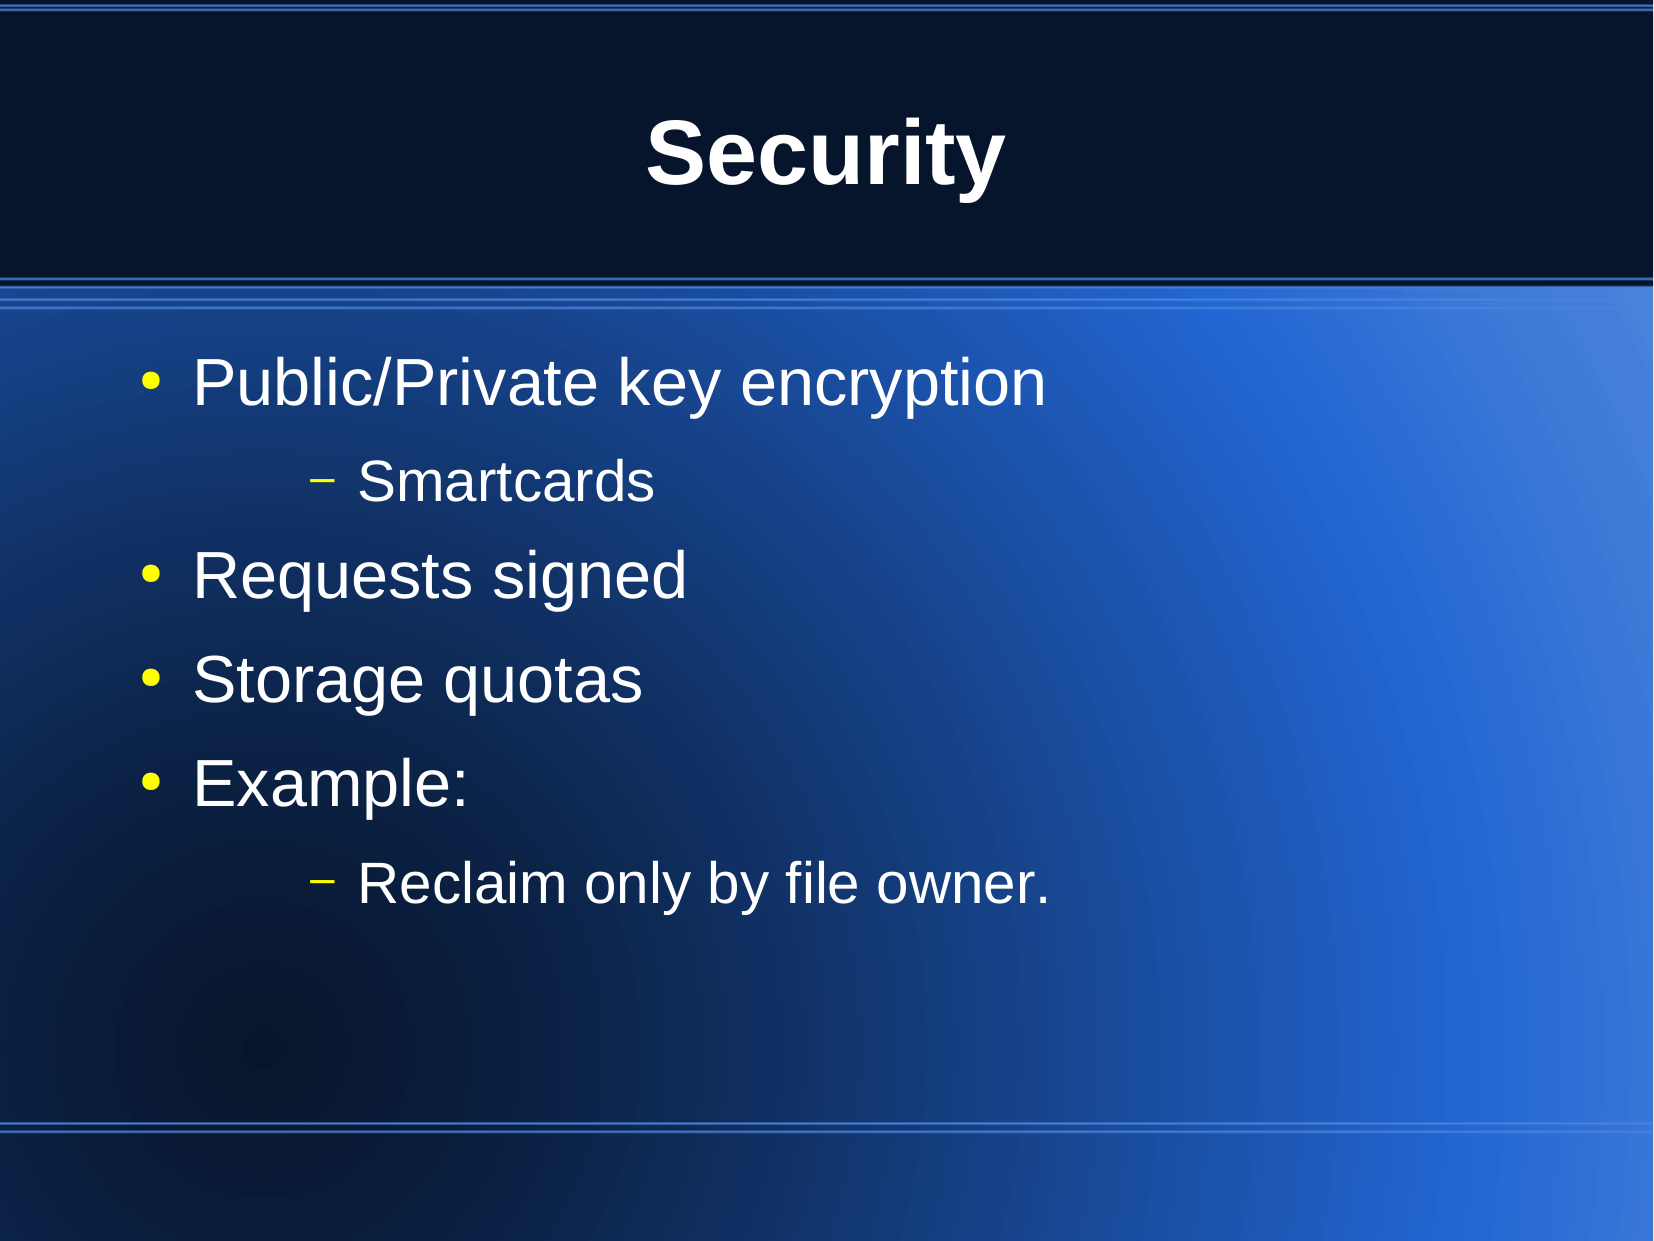

# Security
Public/Private key encryption
Smartcards
Requests signed
Storage quotas
Example:
Reclaim only by file owner.